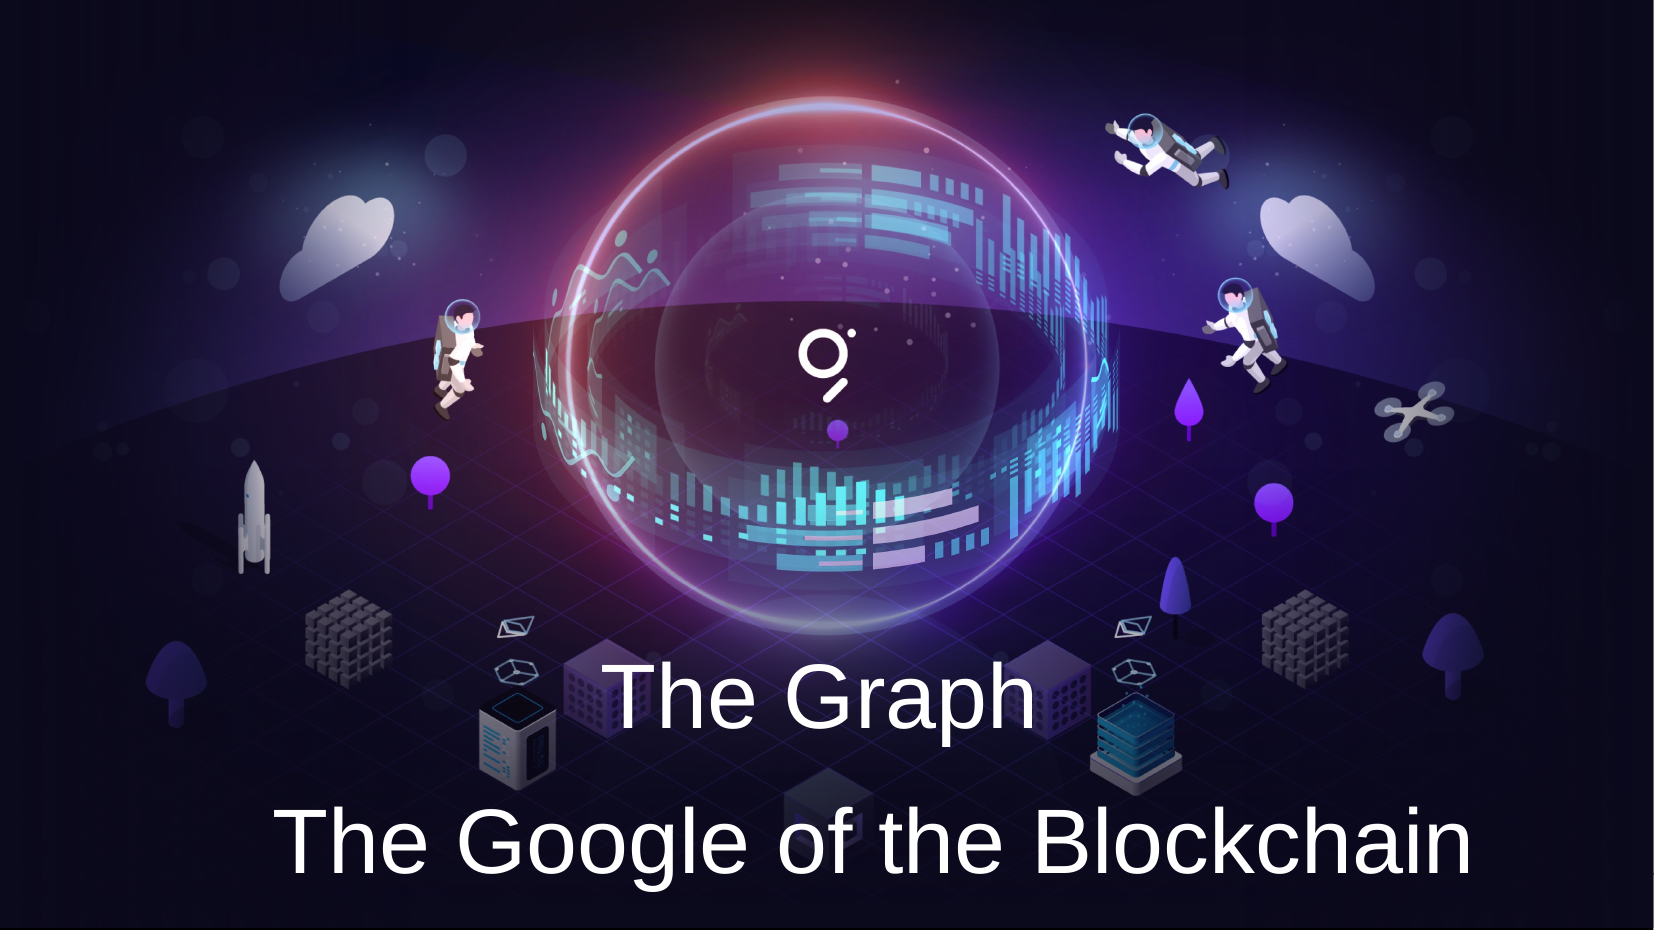

The Graph
# The Google of the Blockchain